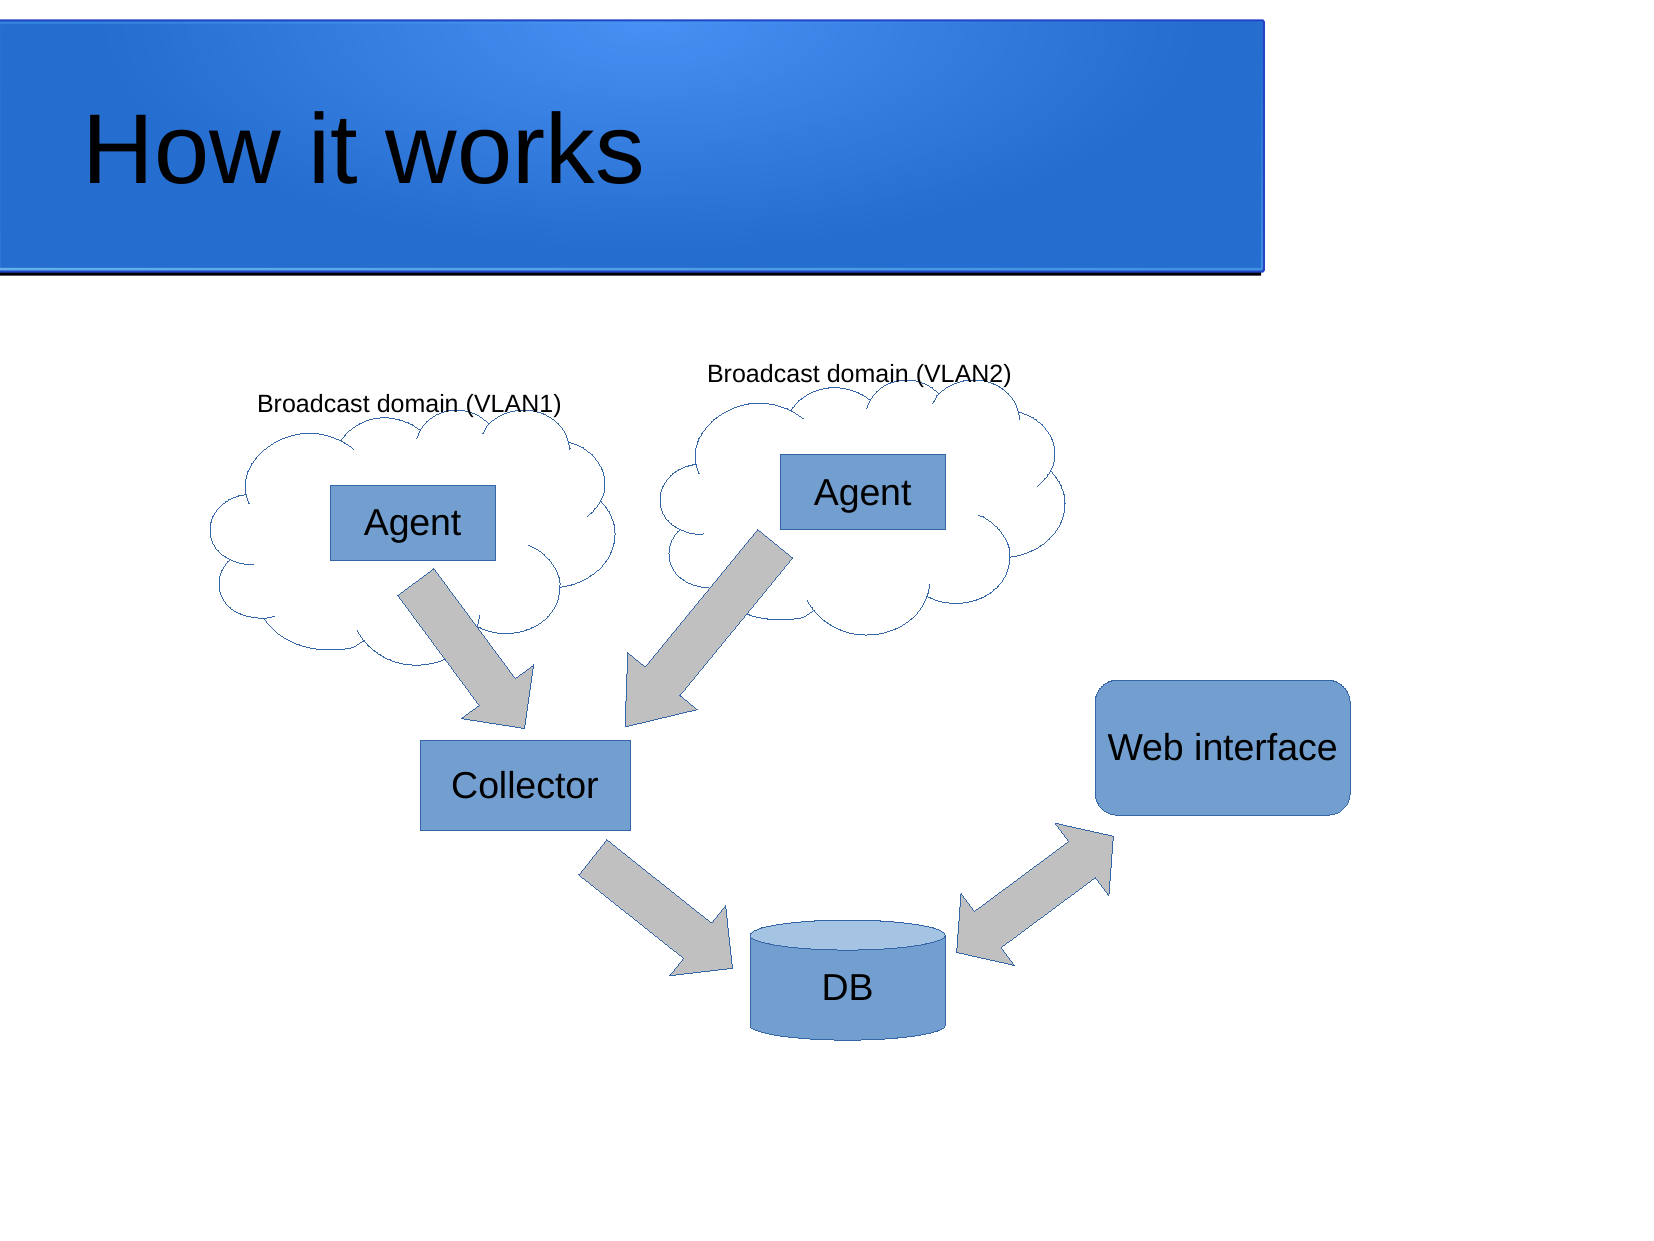

# How it works
Broadcast domain (VLAN2)
Broadcast domain (VLAN1)
Agent
Agent
Web interface
Collector
DB